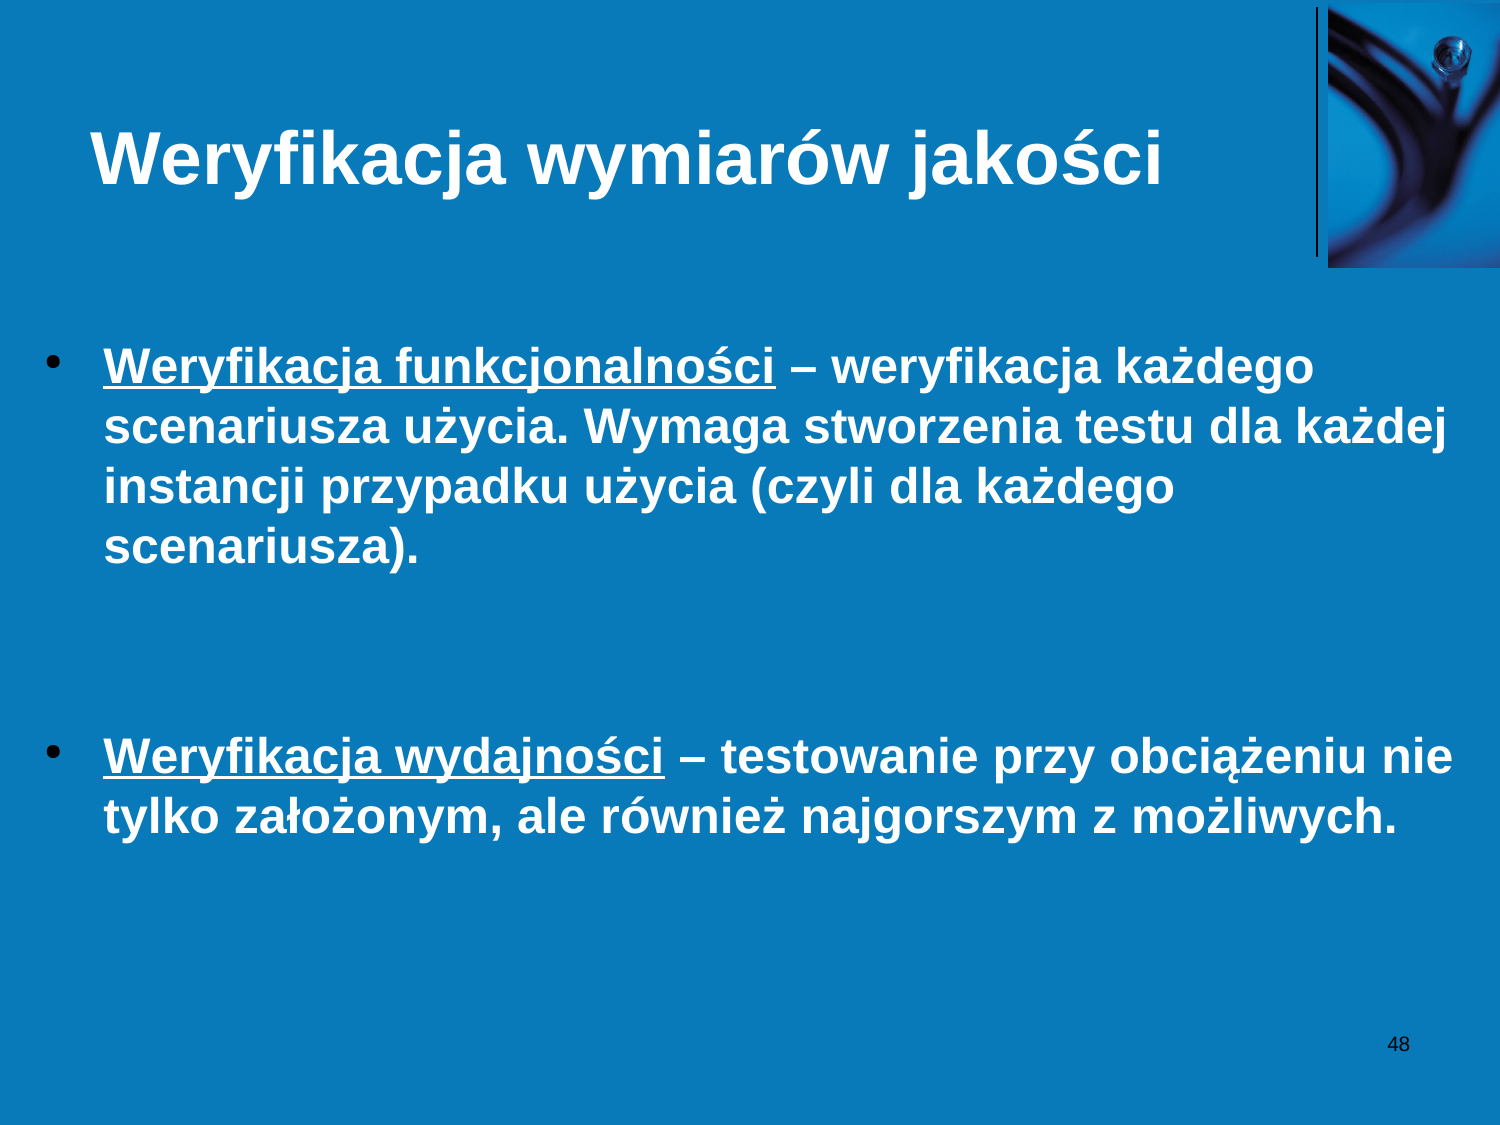

# Weryfikacja wymiarów jakości
Weryfikacja funkcjonalności – weryfikacja każdego scenariusza użycia. Wymaga stworzenia testu dla każdej instancji przypadku użycia (czyli dla każdego scenariusza).
Weryfikacja wydajności – testowanie przy obciążeniu nie tylko założonym, ale również najgorszym z możliwych.
48